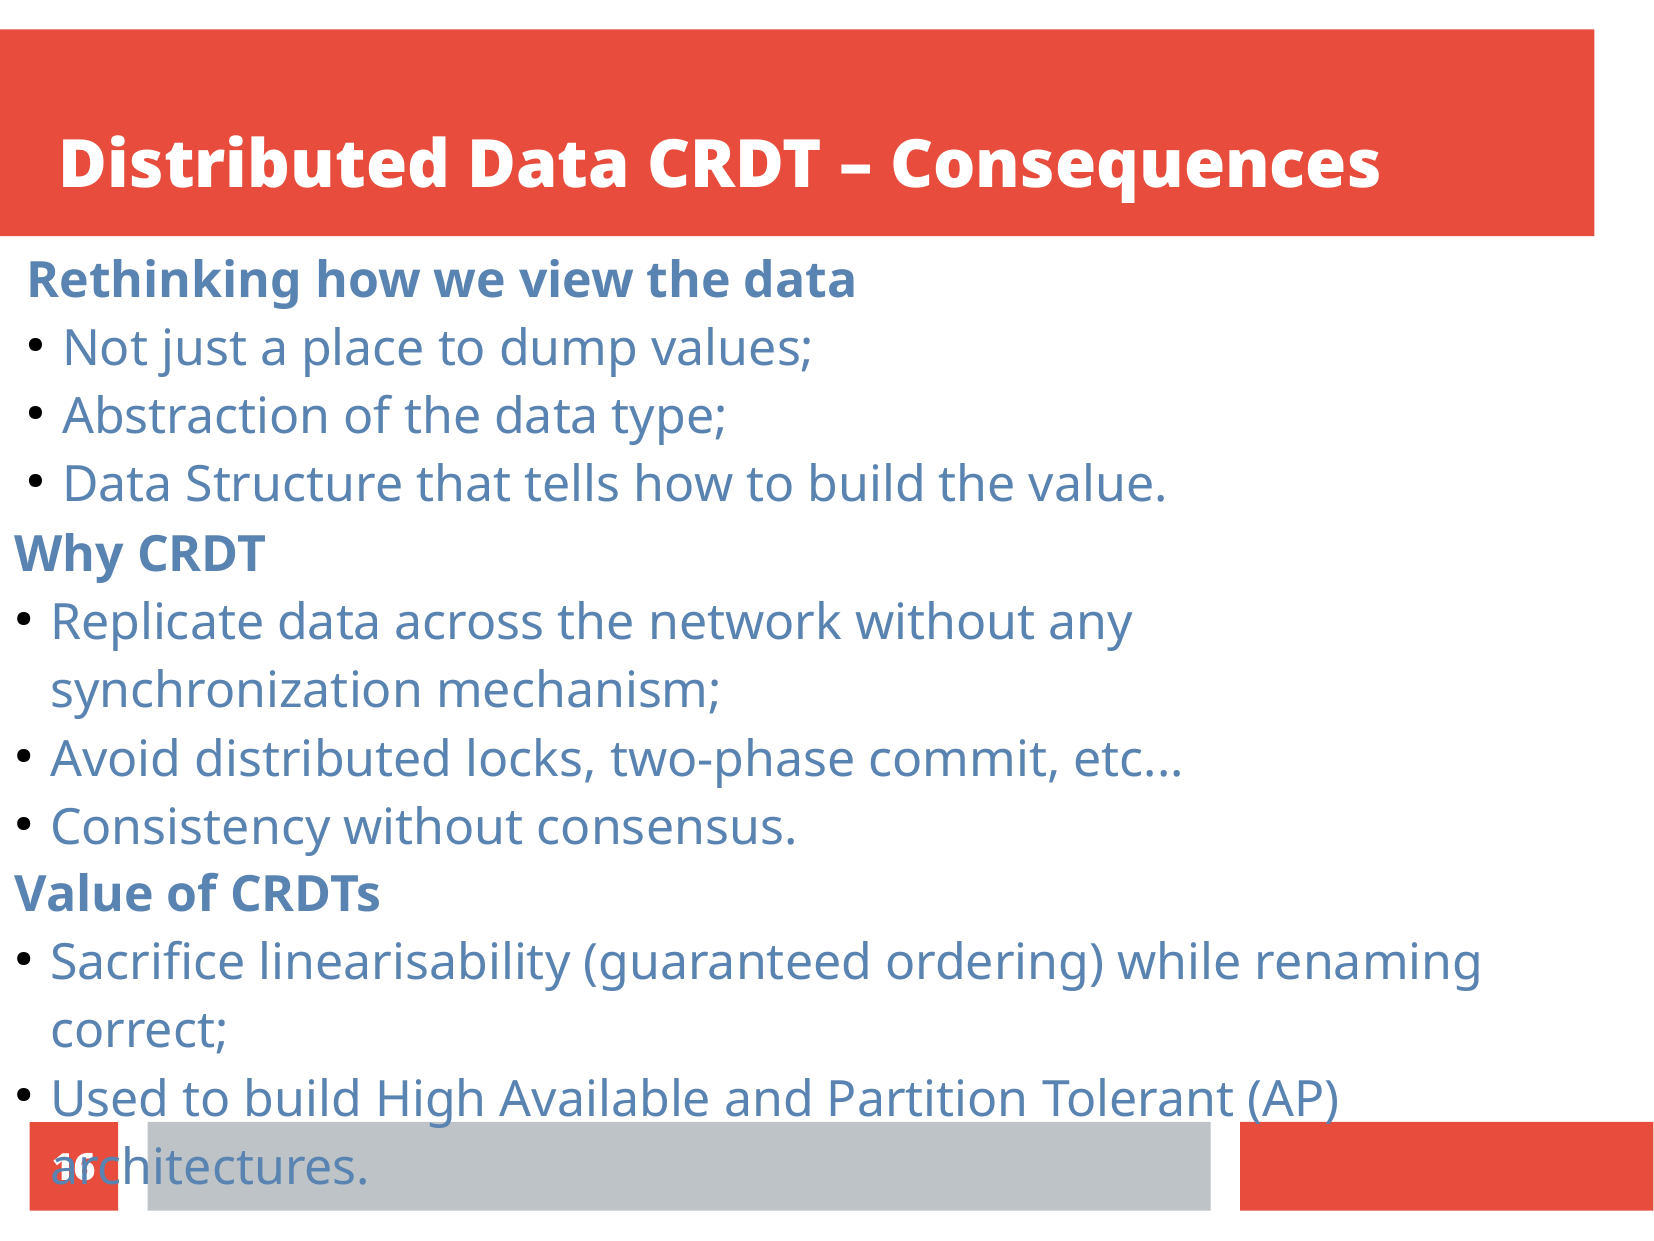

# Distributed Data CRDT – Consequences
Rethinking how we view the data
Not just a place to dump values;
Abstraction of the data type;
Data Structure that tells how to build the value.
Why CRDT
Replicate data across the network without any synchronization mechanism;
Avoid distributed locks, two-phase commit, etc...
Consistency without consensus.
Value of CRDTs
Sacrifice linearisability (guaranteed ordering) while renaming correct;
Used to build High Available and Partition Tolerant (AP) architectures.
16